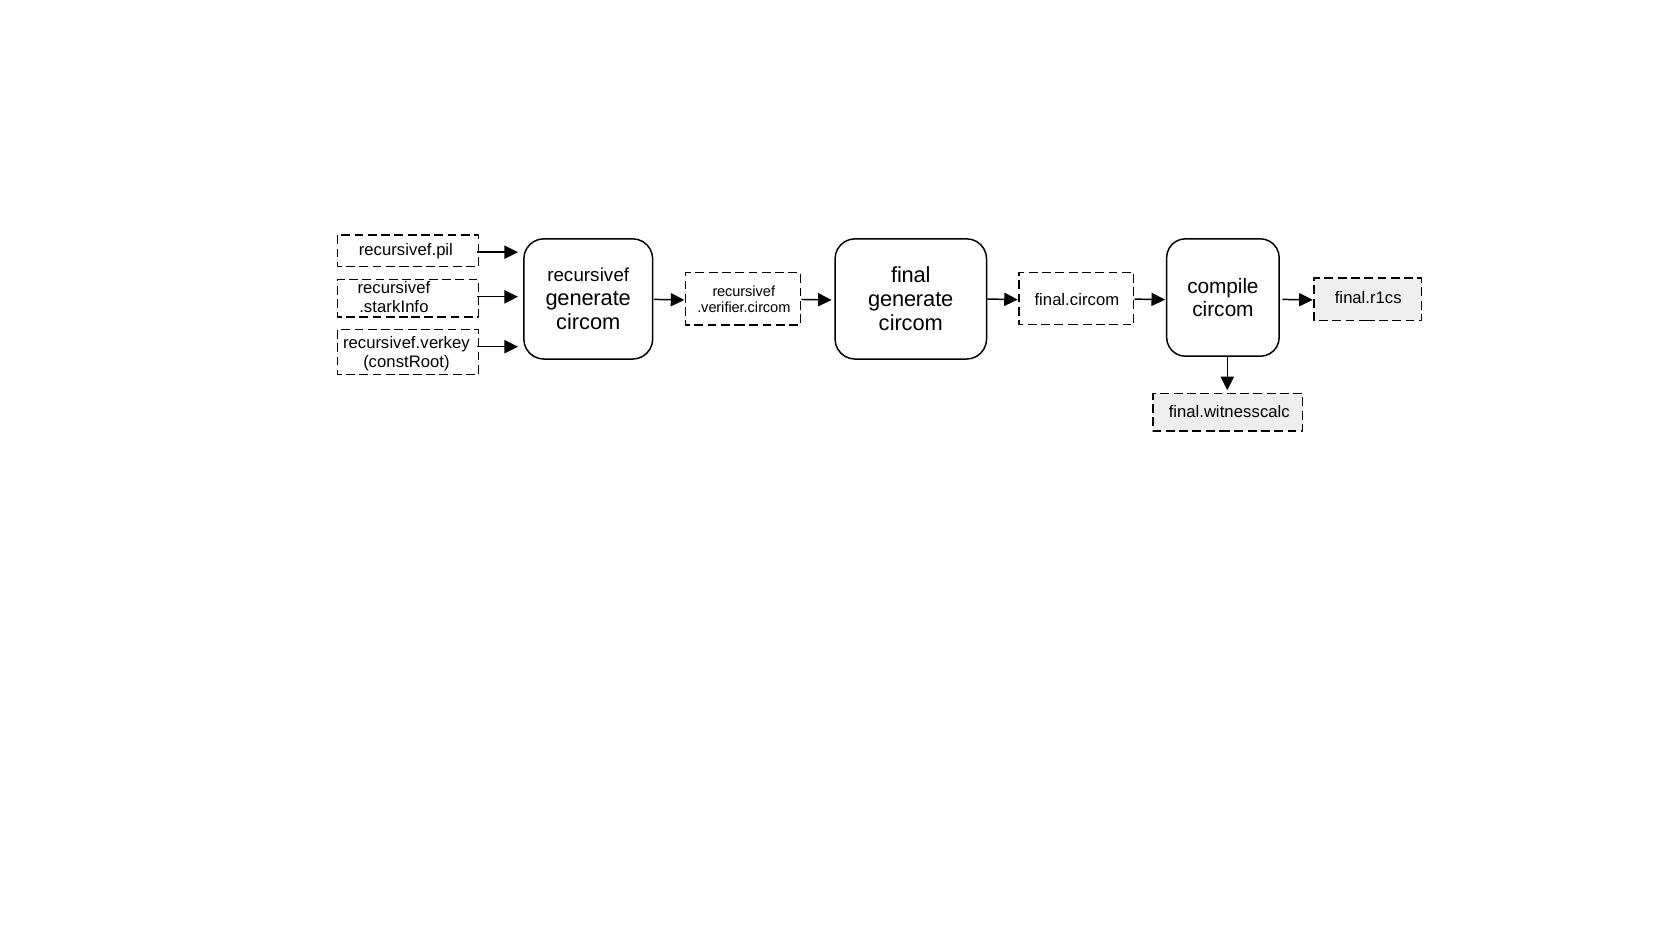

recursivef.pil
recursivef
generate
circom
final
generate
circom
compile
circom
recursivef
.starkInfo
final.r1cs
final.circom
recursivef
.verifier.circom
recursivef.verkey
(constRoot)
final.witnesscalc